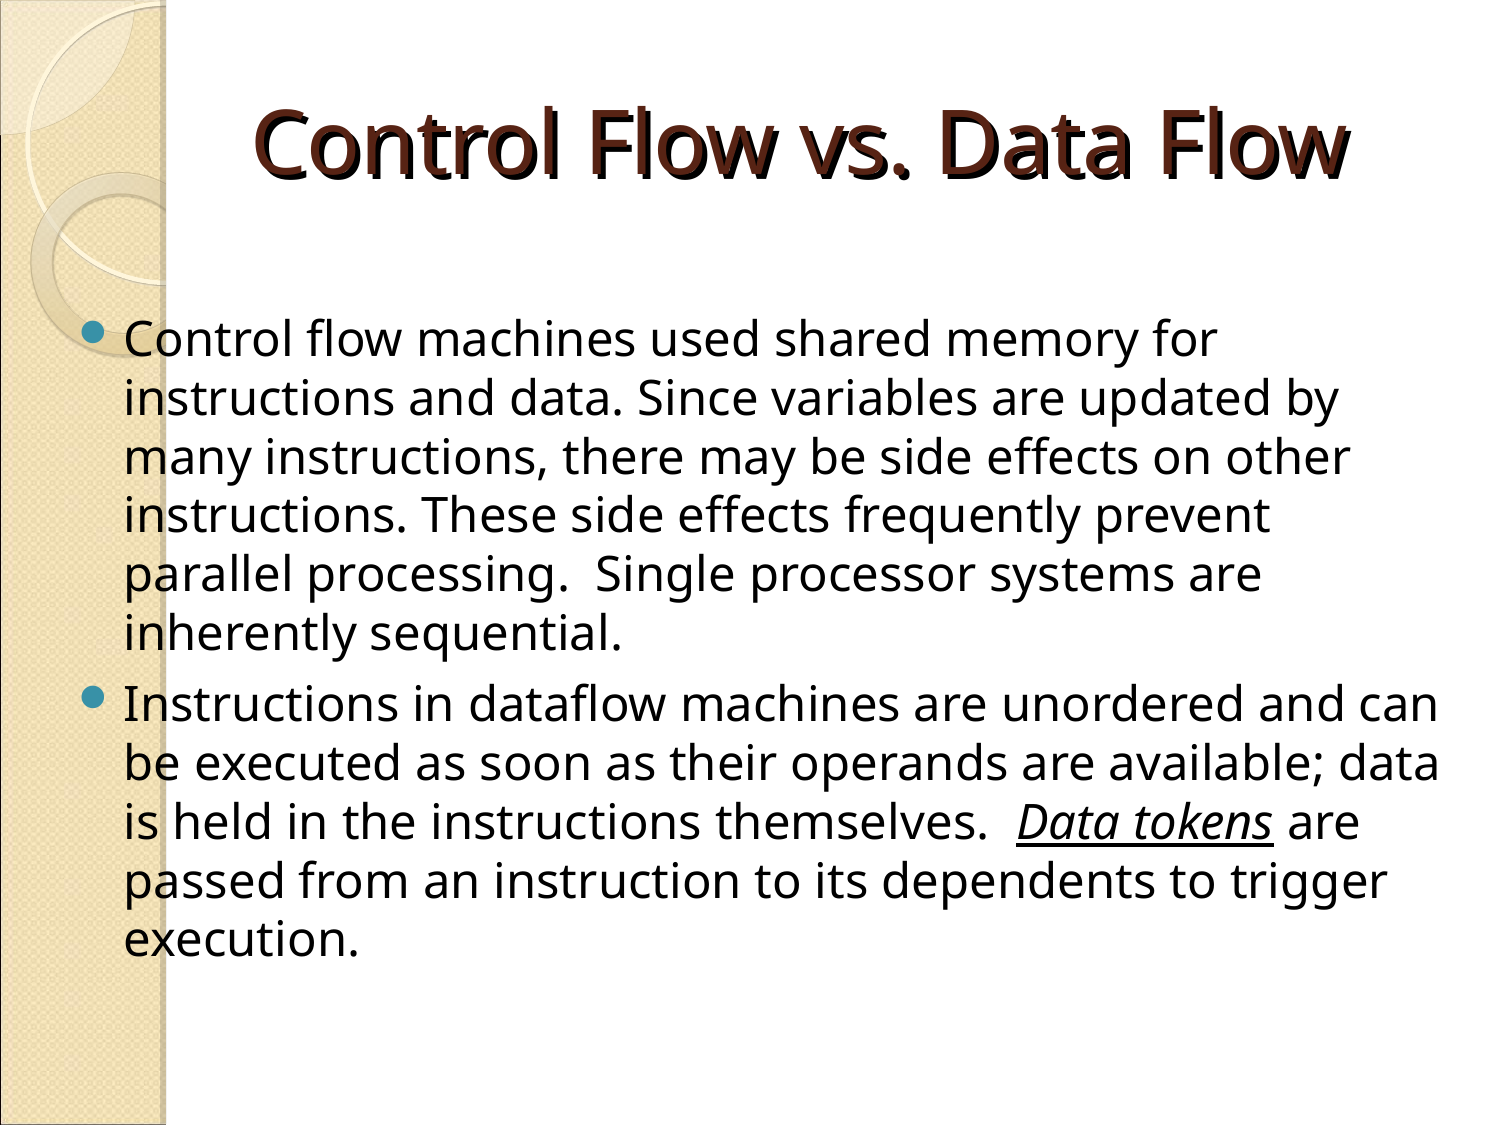

# Control Flow vs. Data Flow
Control flow machines used shared memory for instructions and data. Since variables are updated by many instructions, there may be side effects on other instructions. These side effects frequently prevent parallel processing. Single processor systems are inherently sequential.
Instructions in dataflow machines are unordered and can be executed as soon as their operands are available; data is held in the instructions themselves. Data tokens are passed from an instruction to its dependents to trigger execution.